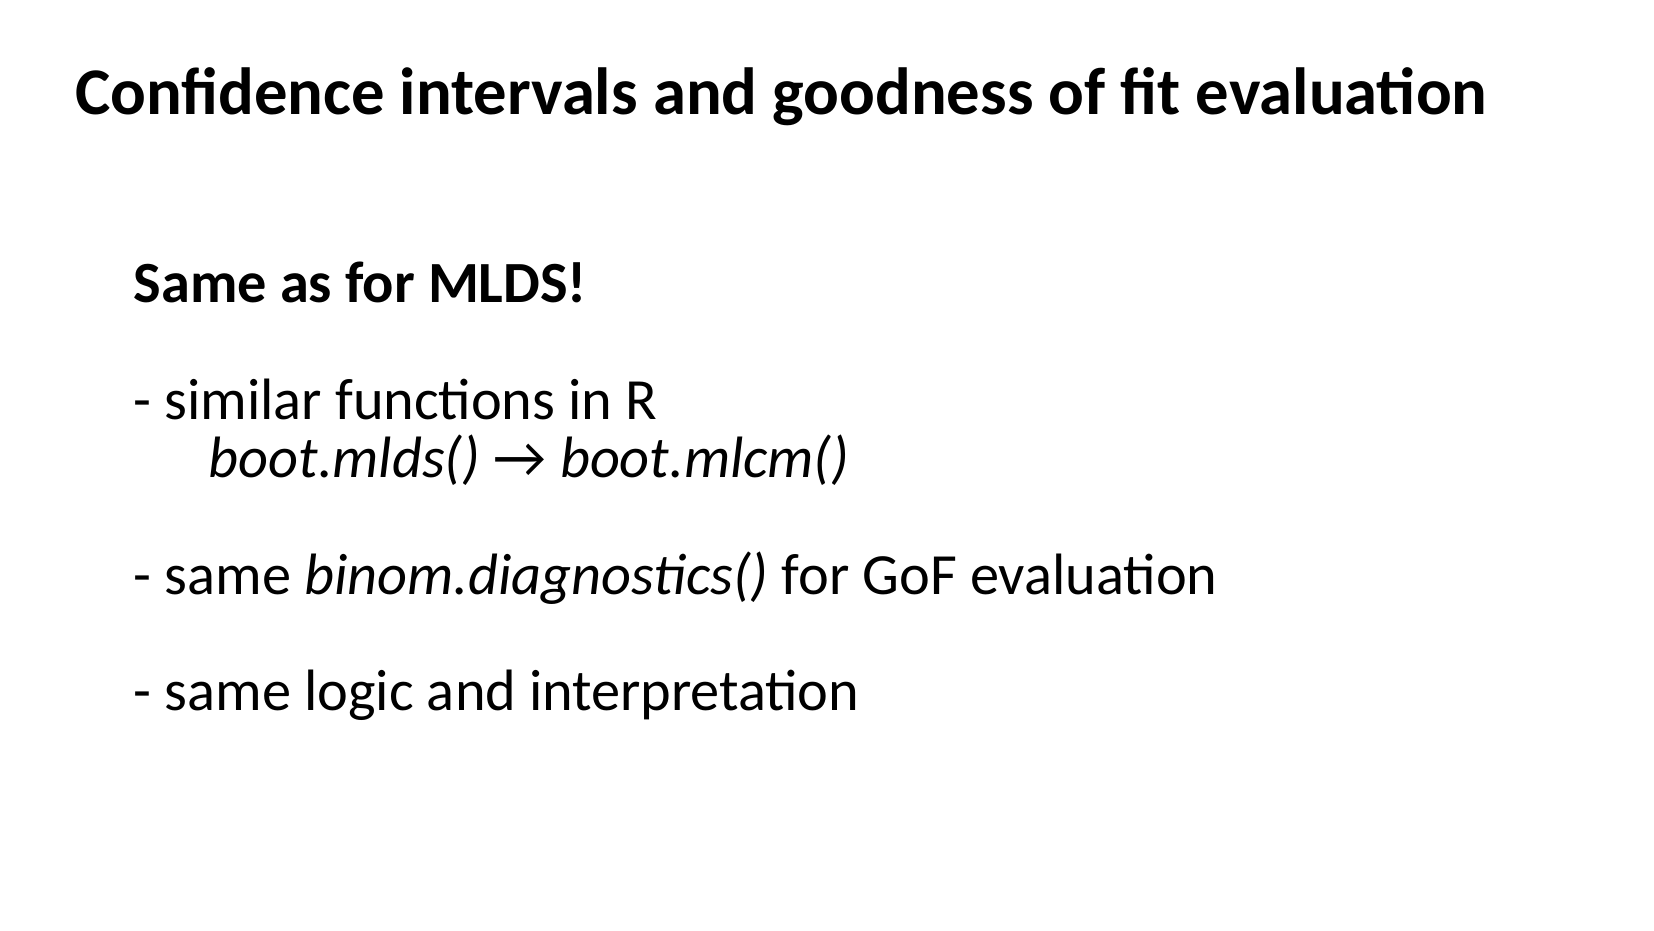

# Confidence intervals and goodness of fit evaluation
Same as for MLDS!
- similar functions in R
	boot.mlds() → boot.mlcm()
- same binom.diagnostics() for GoF evaluation
- same logic and interpretation